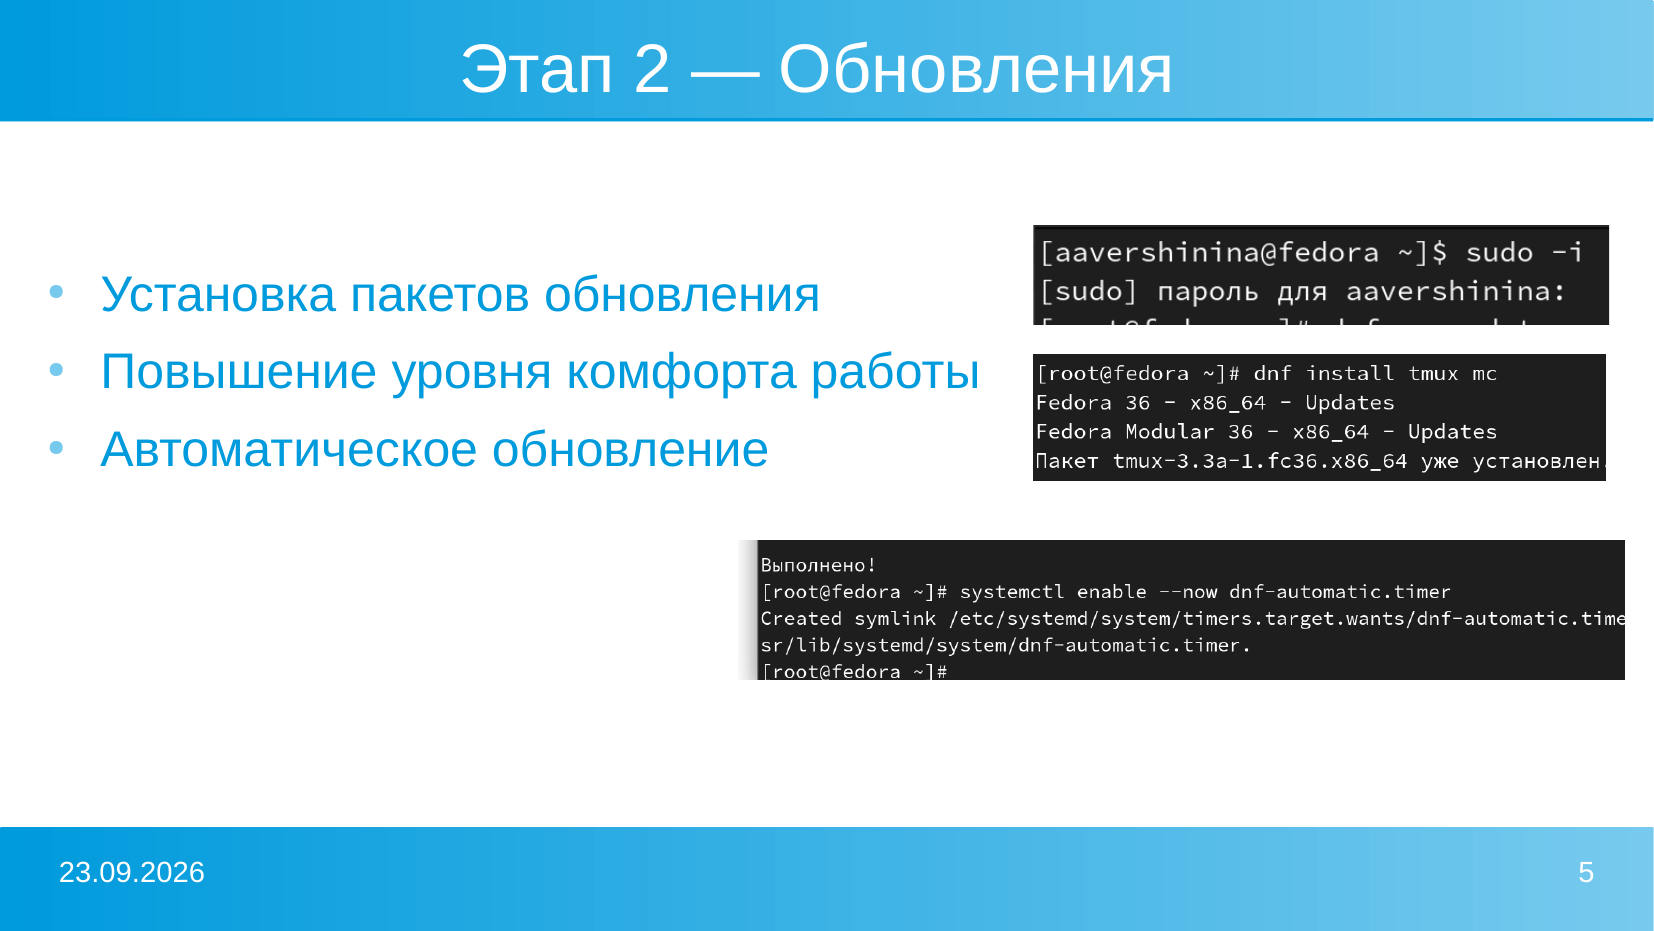

# Этап 2 — Обновления
Установка пакетов обновления
Повышение уровня комфорта работы
Автоматическое обновление
5